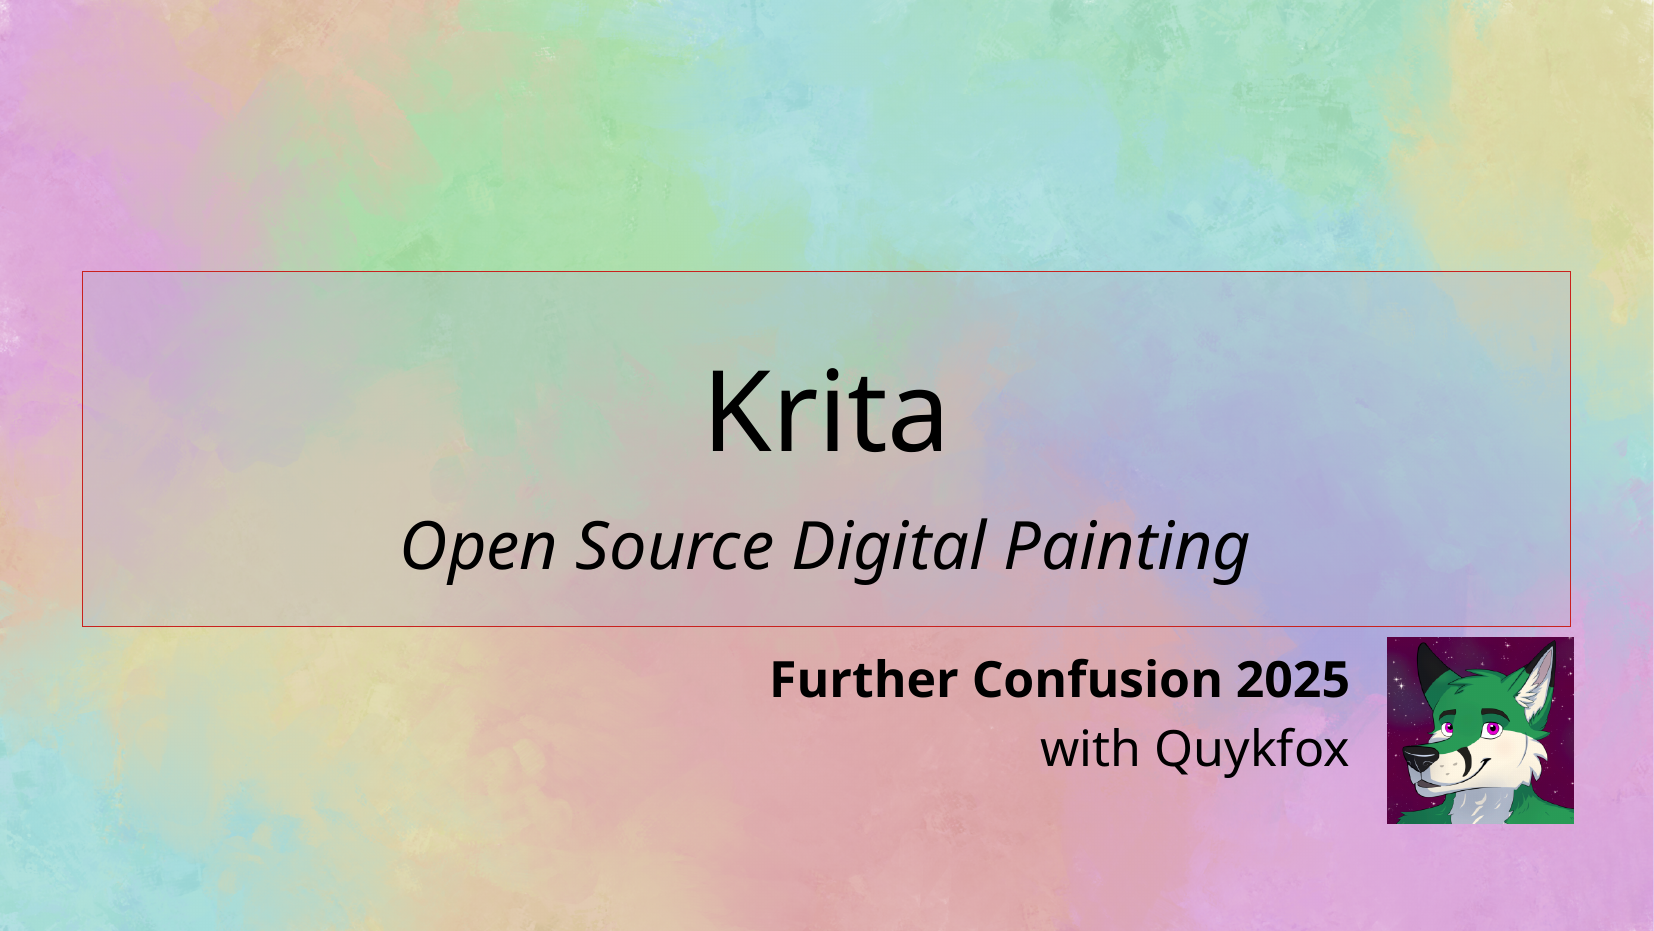

# Krita Open Source Digital Painting
Further Confusion 2025
with Quykfox